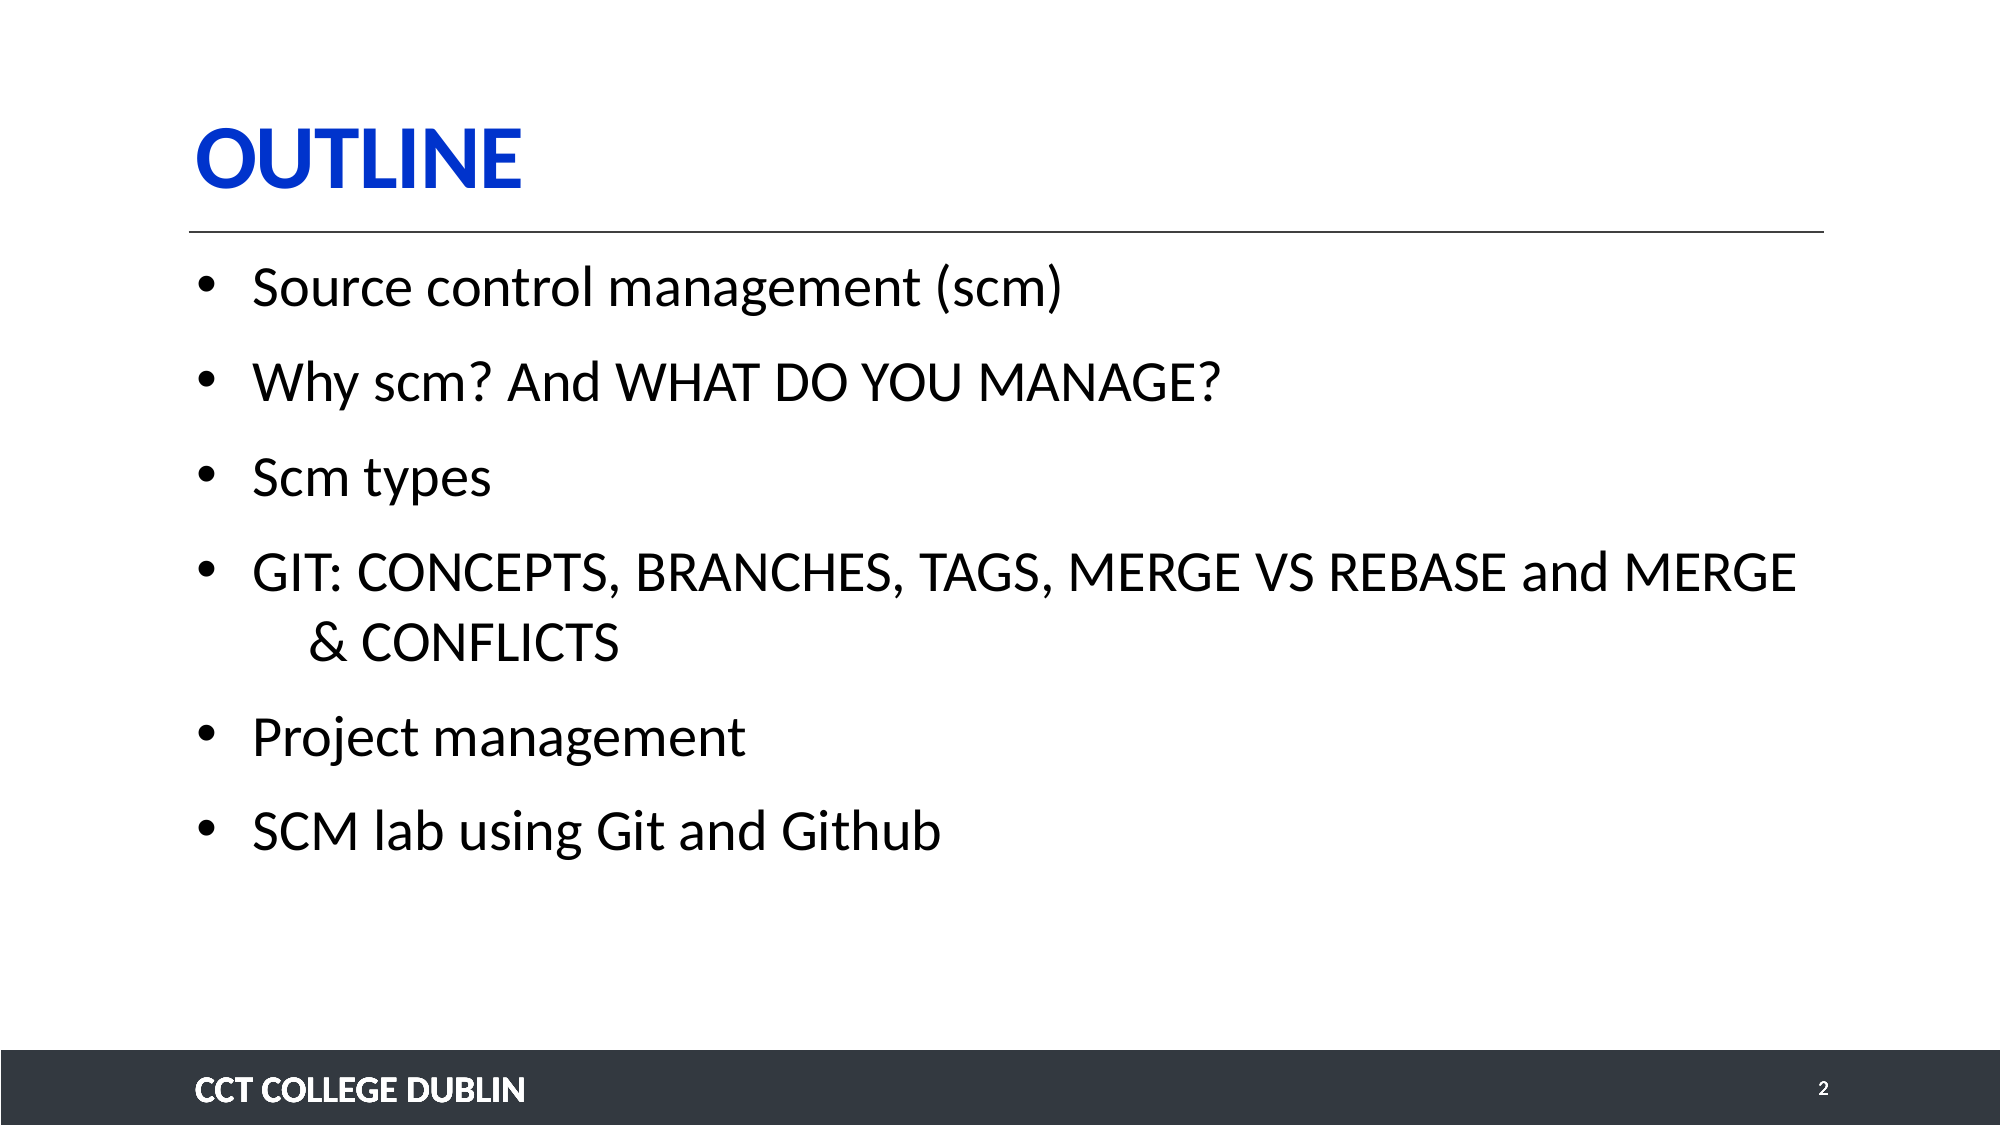

# OUTLINE
Source control management (scm)
Why scm? And WHAT DO YOU MANAGE?
Scm types
GIT: CONCEPTS, BRANCHES, TAGS, MERGE VS REBASE and MERGE & CONFLICTS
Project management
SCM lab using Git and Github
CCT COLLEGE DUBLIN
CCT COLLEGE DUBLIN
CCT COLLEGE DUBLIN
CCT COLLEGE DUBLIN
CCT COLLEGE DUBLIN
2
2
2
2
2